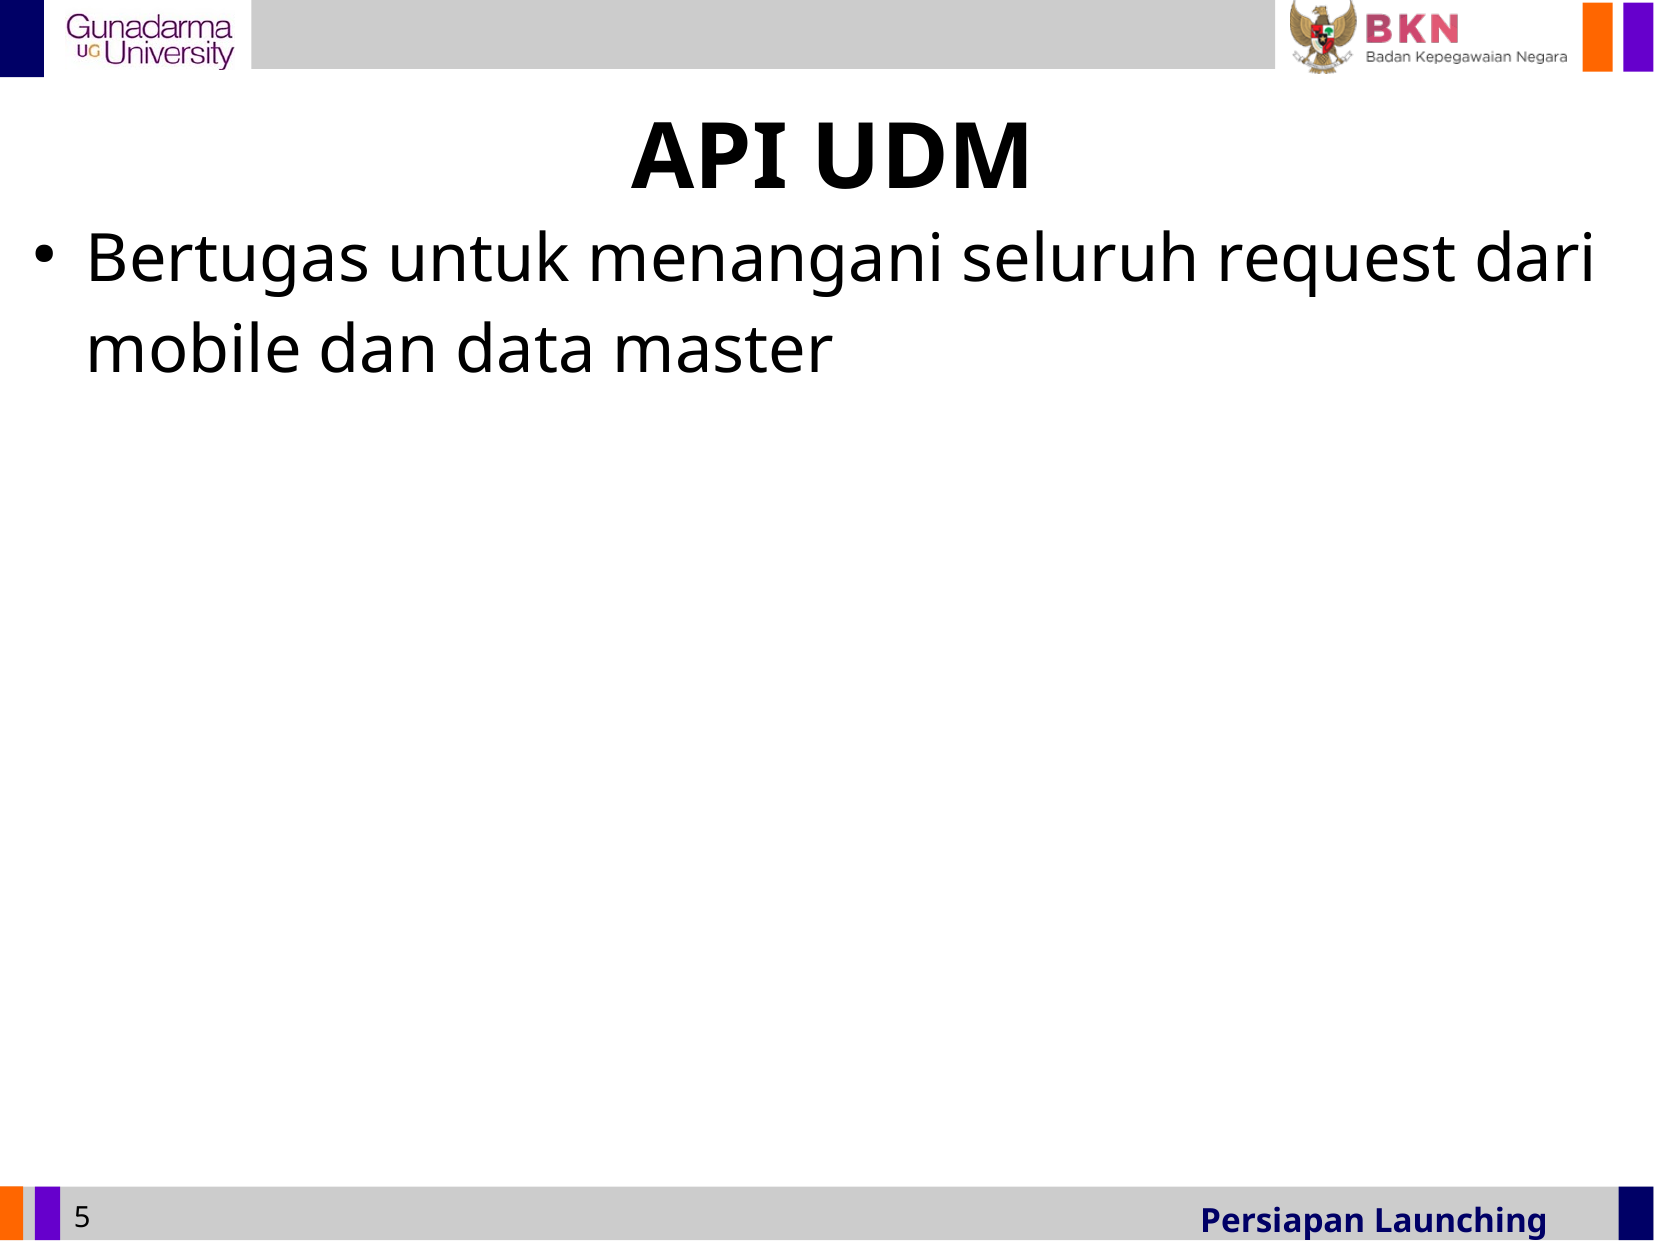

# API UDM
Bertugas untuk menangani seluruh request dari mobile dan data master